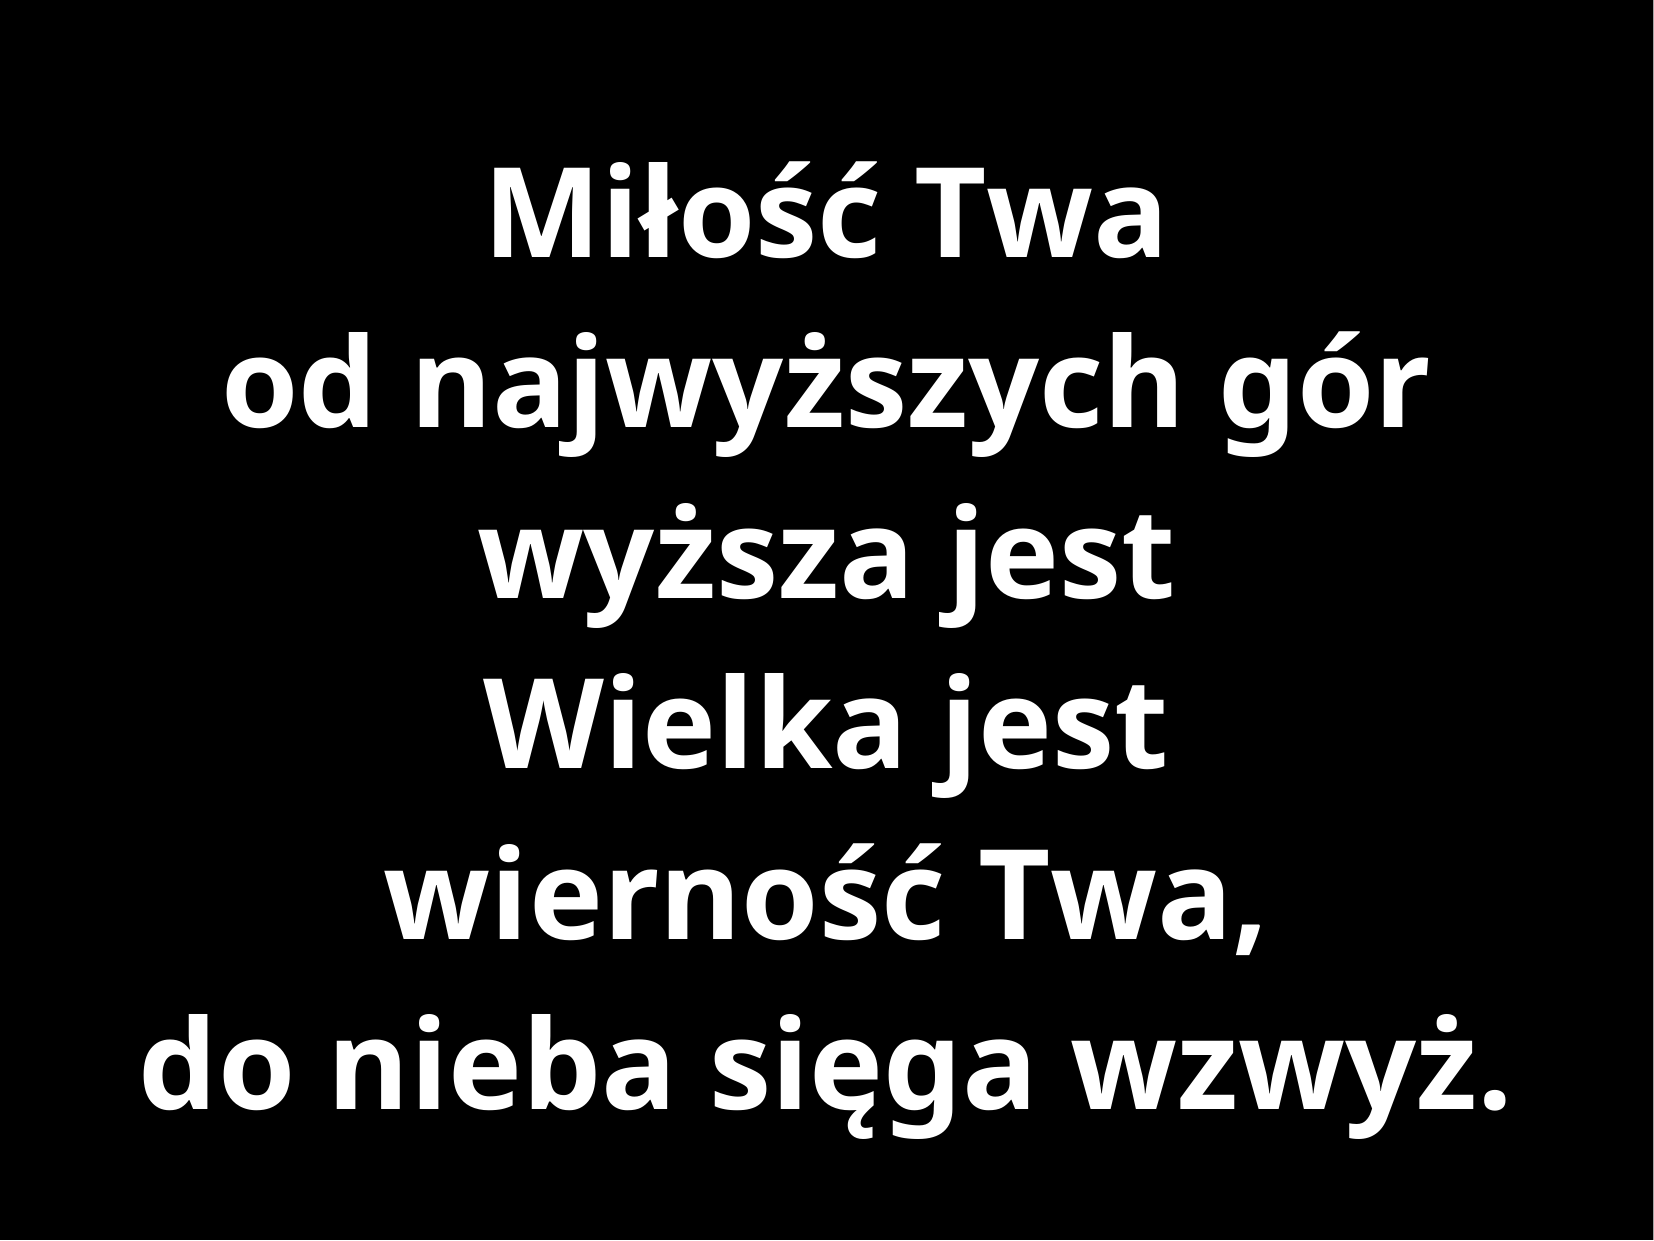

# Miłość Twa od najwyższych gór wyższa jest Wielka jest wierność Twa, do nieba sięga wzwyż.